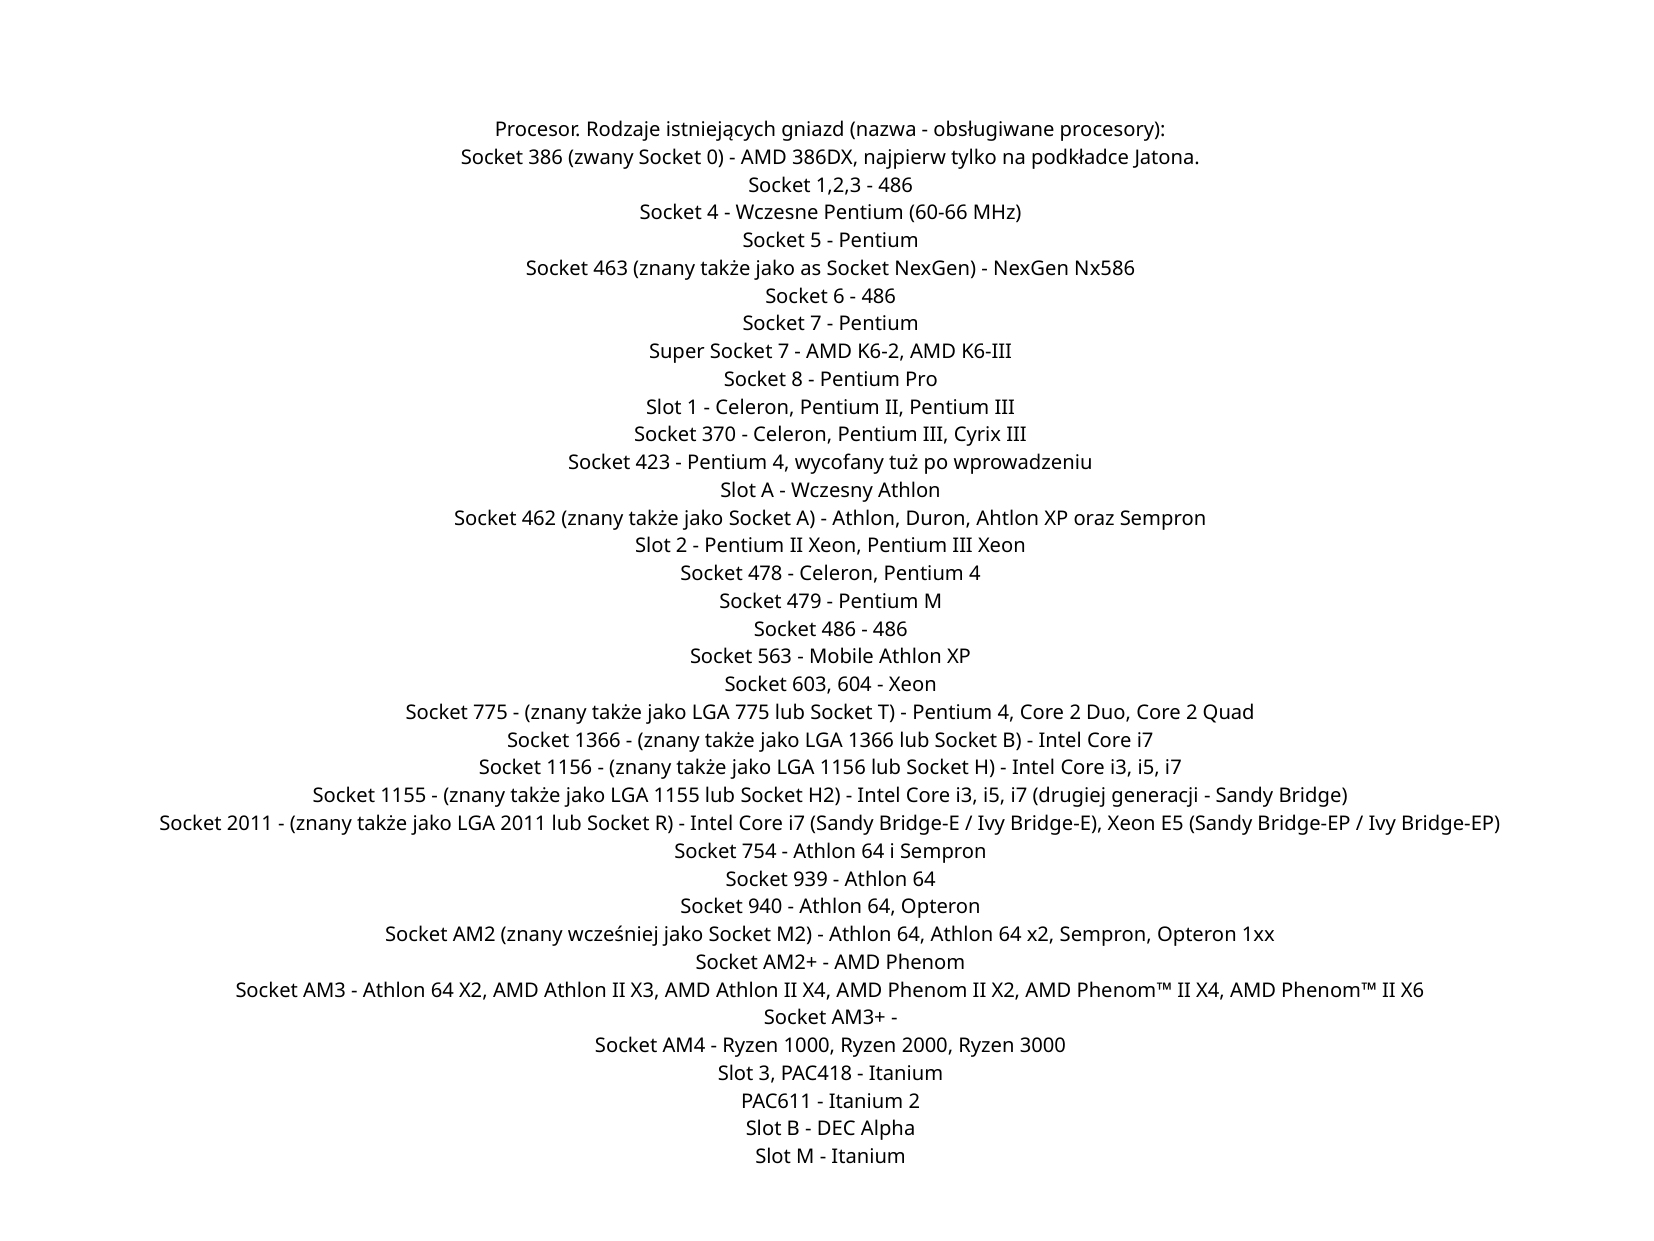

# Procesor. Rodzaje istniejących gniazd (nazwa - obsługiwane procesory):
Socket 386 (zwany Socket 0) - AMD 386DX, najpierw tylko na podkładce Jatona.
Socket 1,2,3 - 486
Socket 4 - Wczesne Pentium (60-66 MHz)
Socket 5 - Pentium
Socket 463 (znany także jako as Socket NexGen) - NexGen Nx586
Socket 6 - 486
Socket 7 - Pentium
Super Socket 7 - AMD K6-2, AMD K6-III
Socket 8 - Pentium Pro
Slot 1 - Celeron, Pentium II, Pentium III
Socket 370 - Celeron, Pentium III, Cyrix III
Socket 423 - Pentium 4, wycofany tuż po wprowadzeniu
Slot A - Wczesny Athlon
Socket 462 (znany także jako Socket A) - Athlon, Duron, Ahtlon XP oraz Sempron
Slot 2 - Pentium II Xeon, Pentium III Xeon
Socket 478 - Celeron, Pentium 4
Socket 479 - Pentium M
Socket 486 - 486
Socket 563 - Mobile Athlon XP
Socket 603, 604 - Xeon
Socket 775 - (znany także jako LGA 775 lub Socket T) - Pentium 4, Core 2 Duo, Core 2 Quad
Socket 1366 - (znany także jako LGA 1366 lub Socket B) - Intel Core i7
Socket 1156 - (znany także jako LGA 1156 lub Socket H) - Intel Core i3, i5, i7
Socket 1155 - (znany także jako LGA 1155 lub Socket H2) - Intel Core i3, i5, i7 (drugiej generacji - Sandy Bridge)
Socket 2011 - (znany także jako LGA 2011 lub Socket R) - Intel Core i7 (Sandy Bridge-E / Ivy Bridge-E), Xeon E5 (Sandy Bridge-EP / Ivy Bridge-EP)
Socket 754 - Athlon 64 i Sempron
Socket 939 - Athlon 64
Socket 940 - Athlon 64, Opteron
Socket AM2 (znany wcześniej jako Socket M2) - Athlon 64, Athlon 64 x2, Sempron, Opteron 1xx
Socket AM2+ - AMD Phenom
Socket AM3 - Athlon 64 X2, AMD Athlon II X3, AMD Athlon II X4, AMD Phenom II X2, AMD Phenom™ II X4, AMD Phenom™ II X6
Socket AM3+ -
Socket AM4 - Ryzen 1000, Ryzen 2000, Ryzen 3000
Slot 3, PAC418 - Itanium
PAC611 - Itanium 2
Slot B - DEC Alpha
Slot M - Itanium